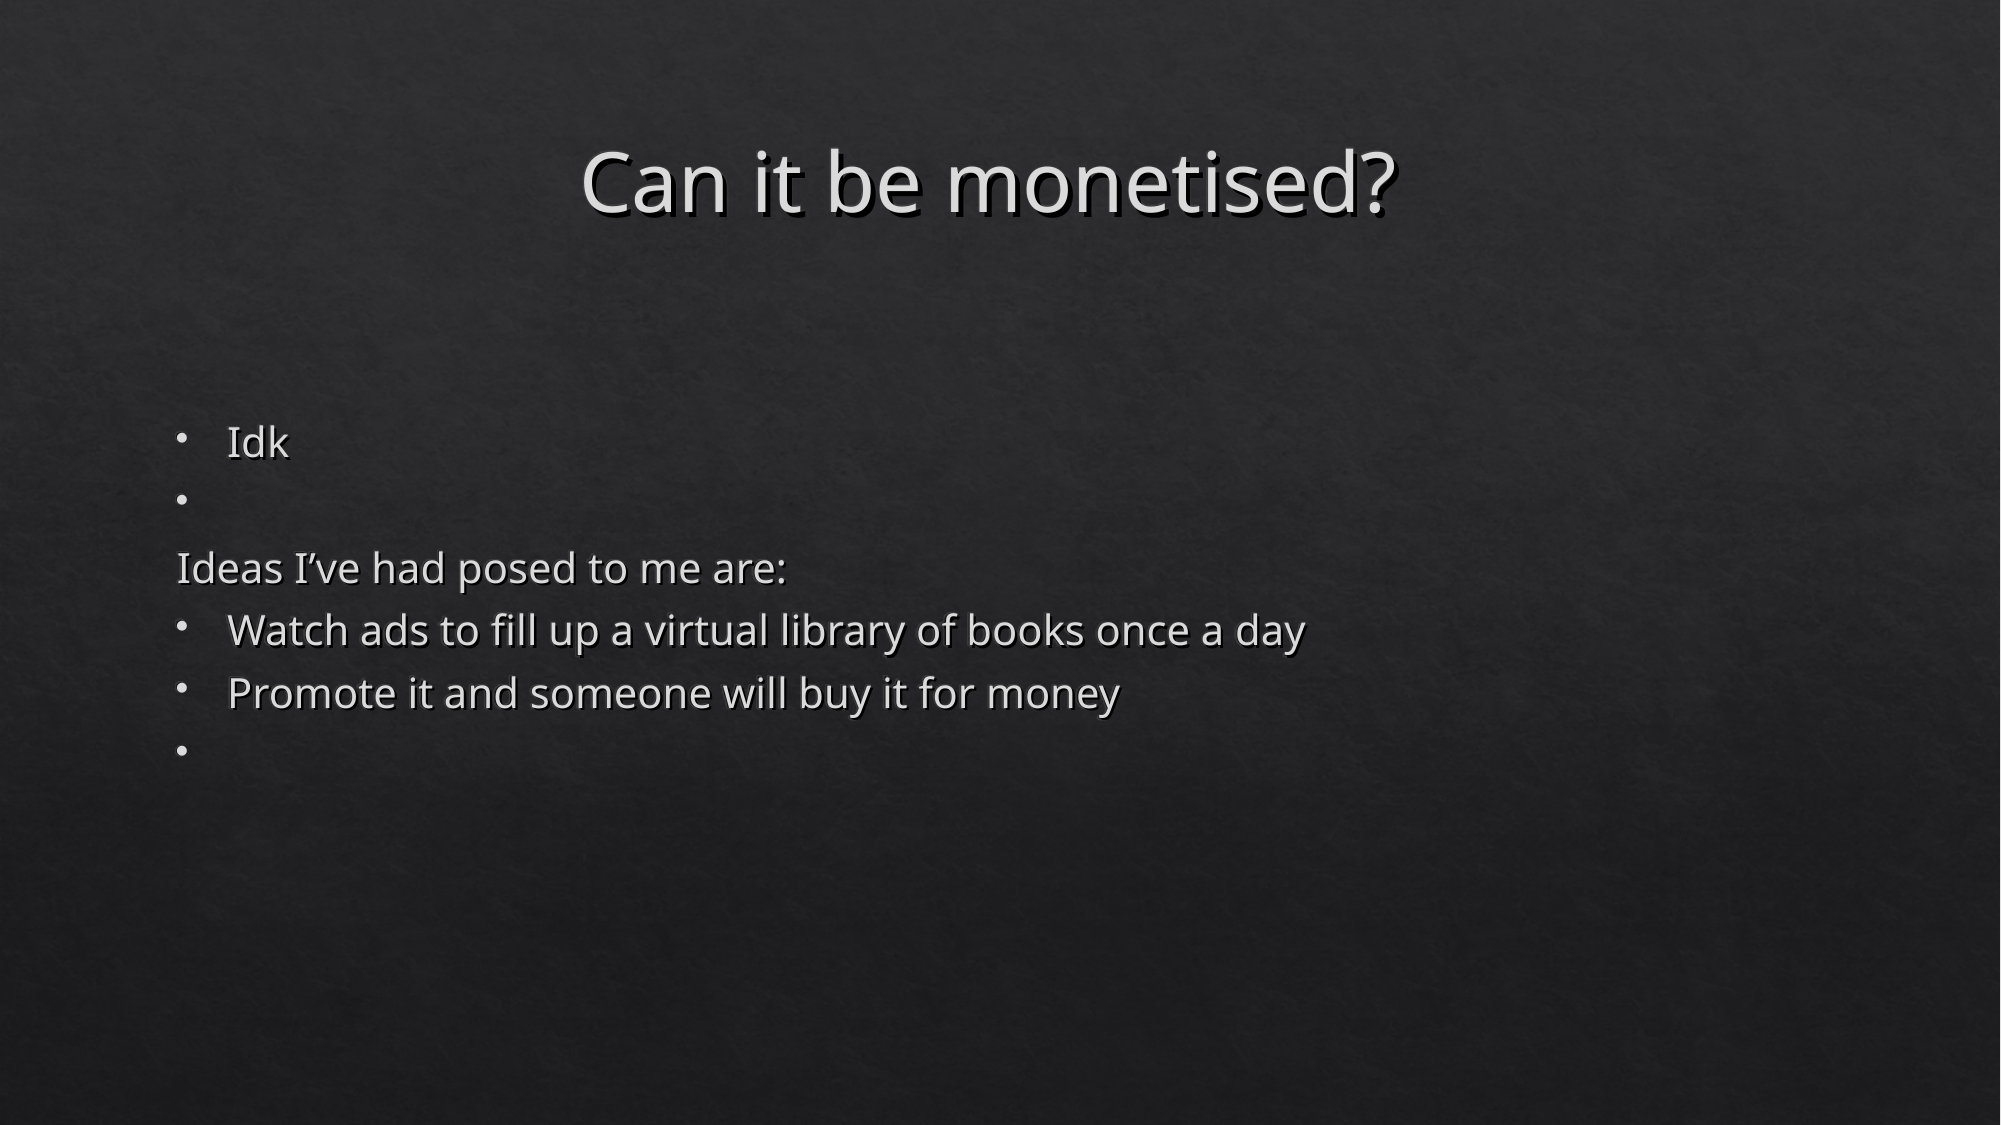

# Can it be monetised?
Idk
Ideas I’ve had posed to me are:
Watch ads to fill up a virtual library of books once a day
Promote it and someone will buy it for money